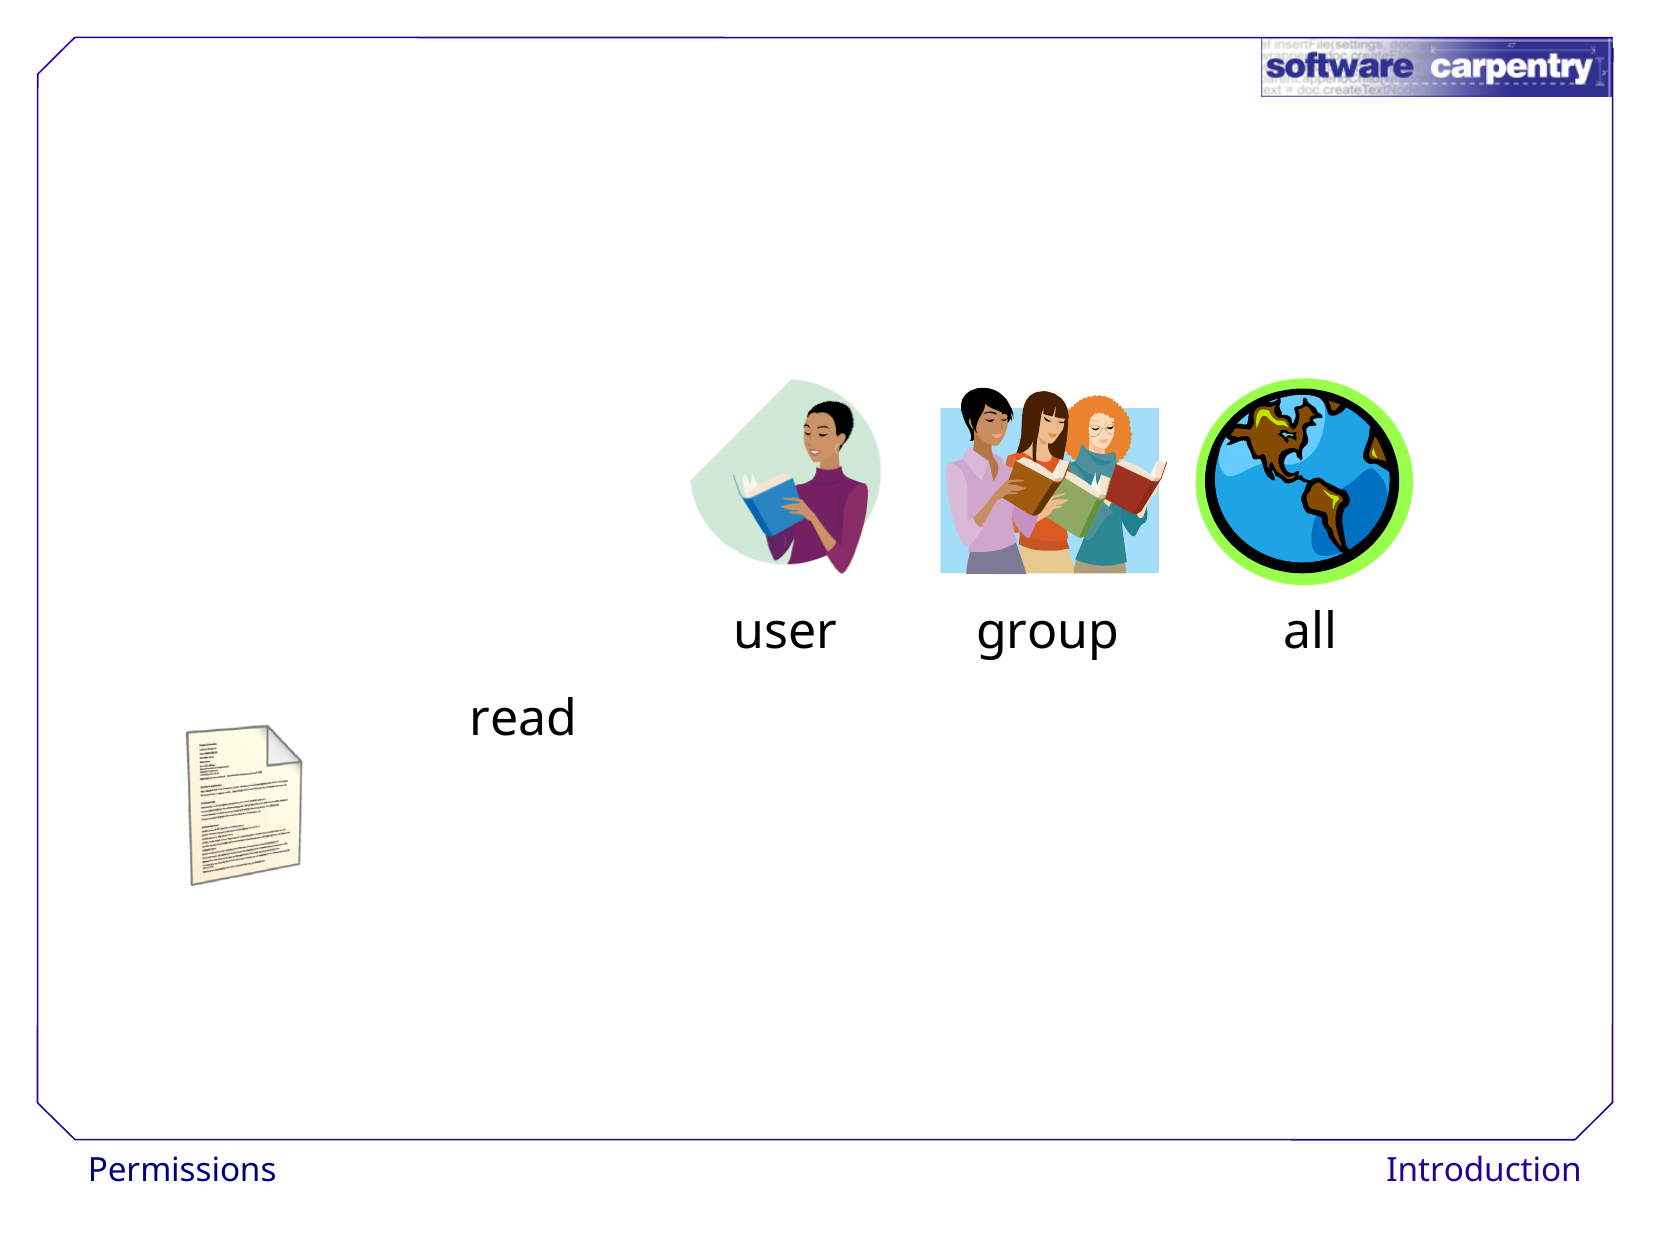

| | user | group | all |
| --- | --- | --- | --- |
| read | | | |